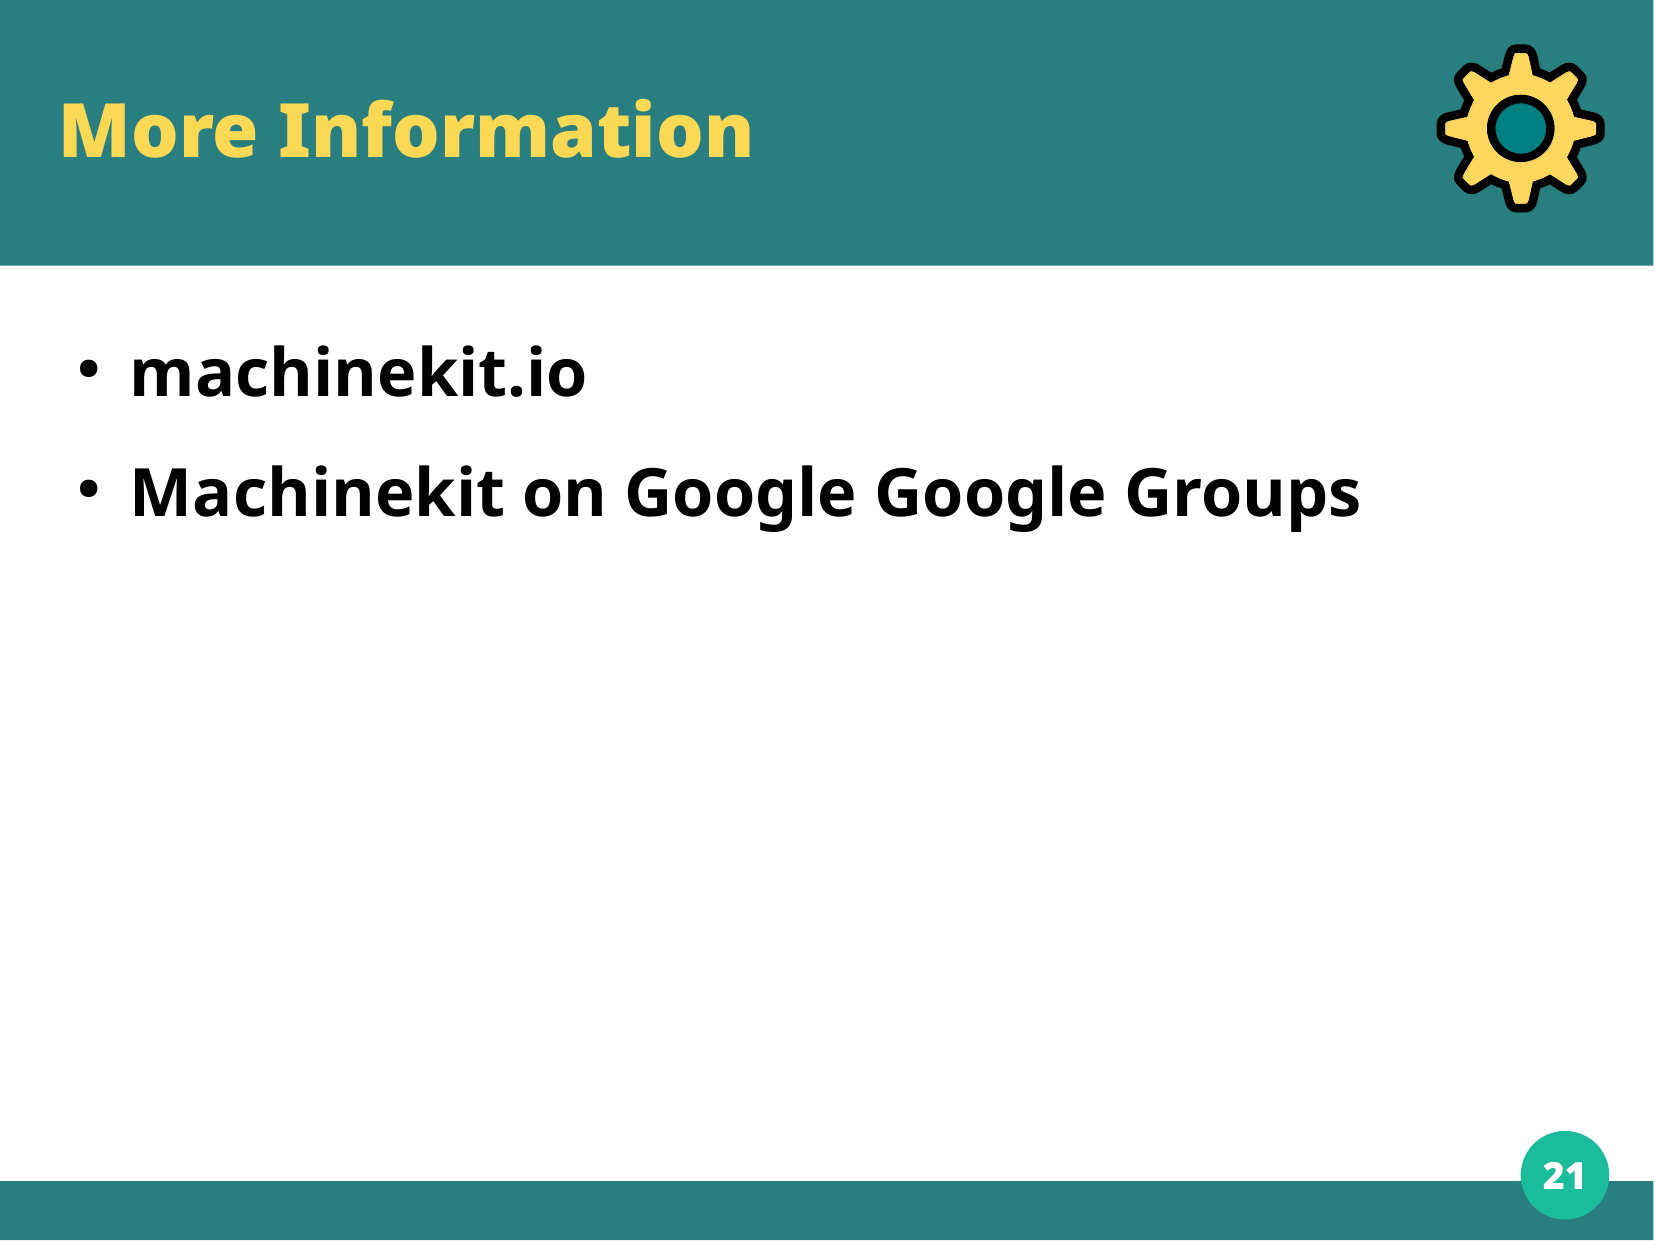

# More Information
machinekit.io
Machinekit on Google Google Groups
21